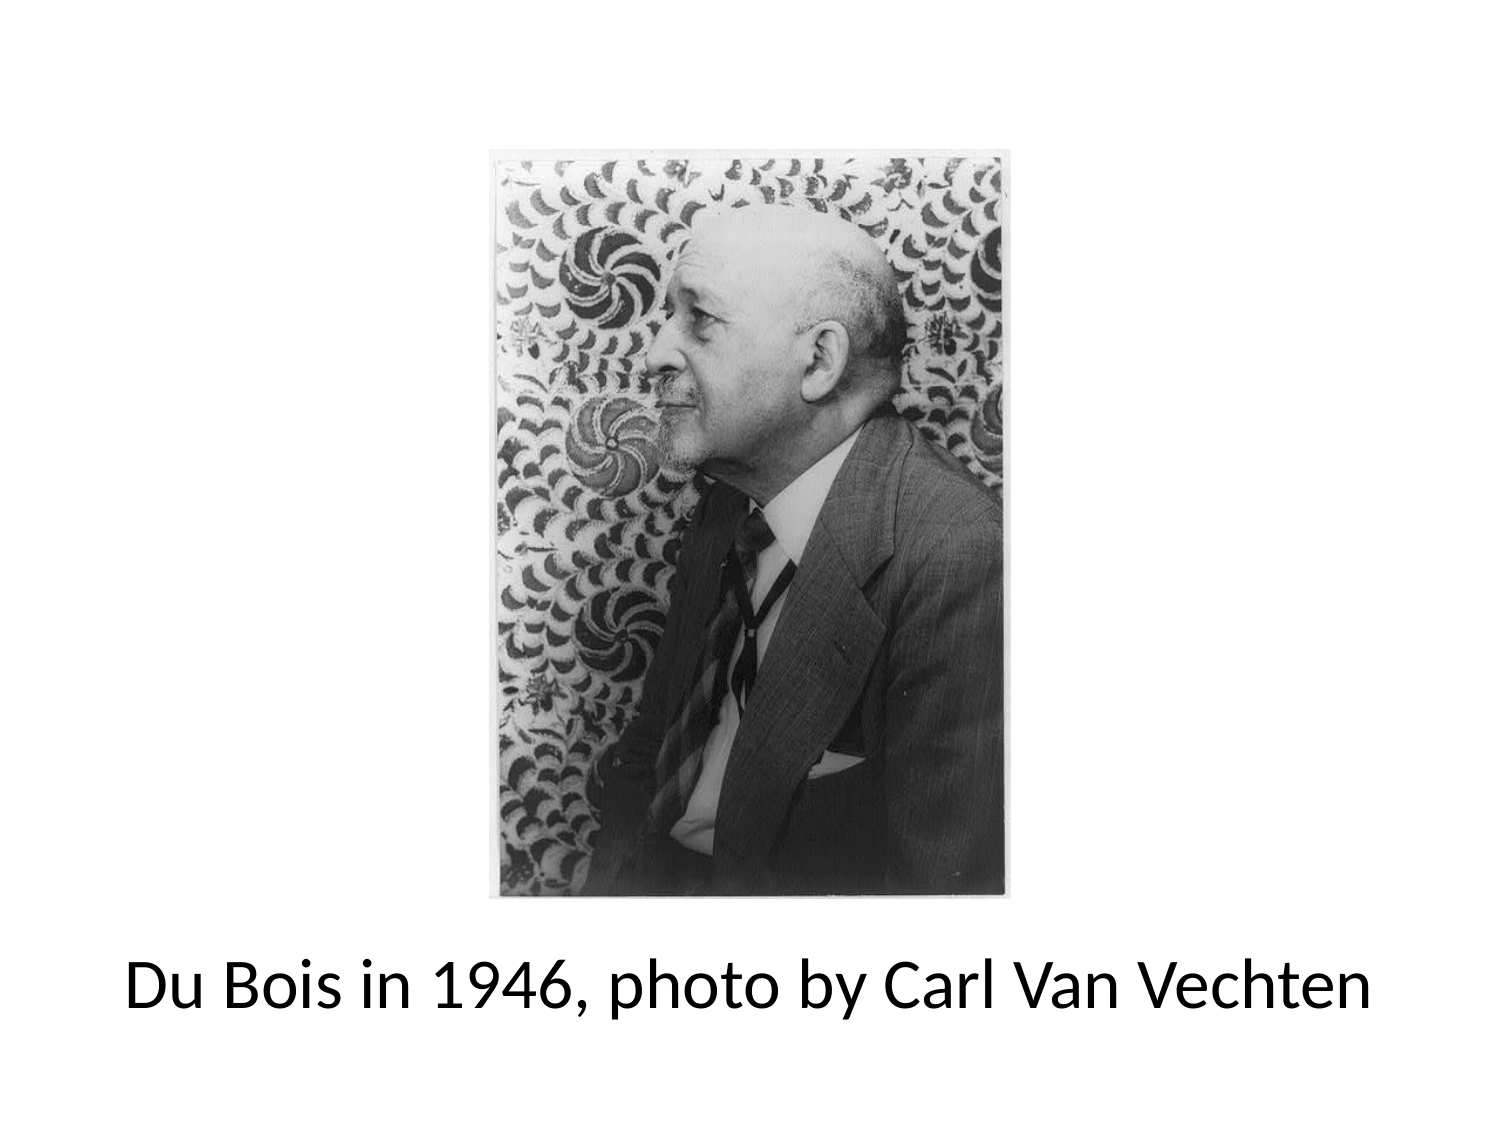

Du Bois in 1946, photo by Carl Van Vechten